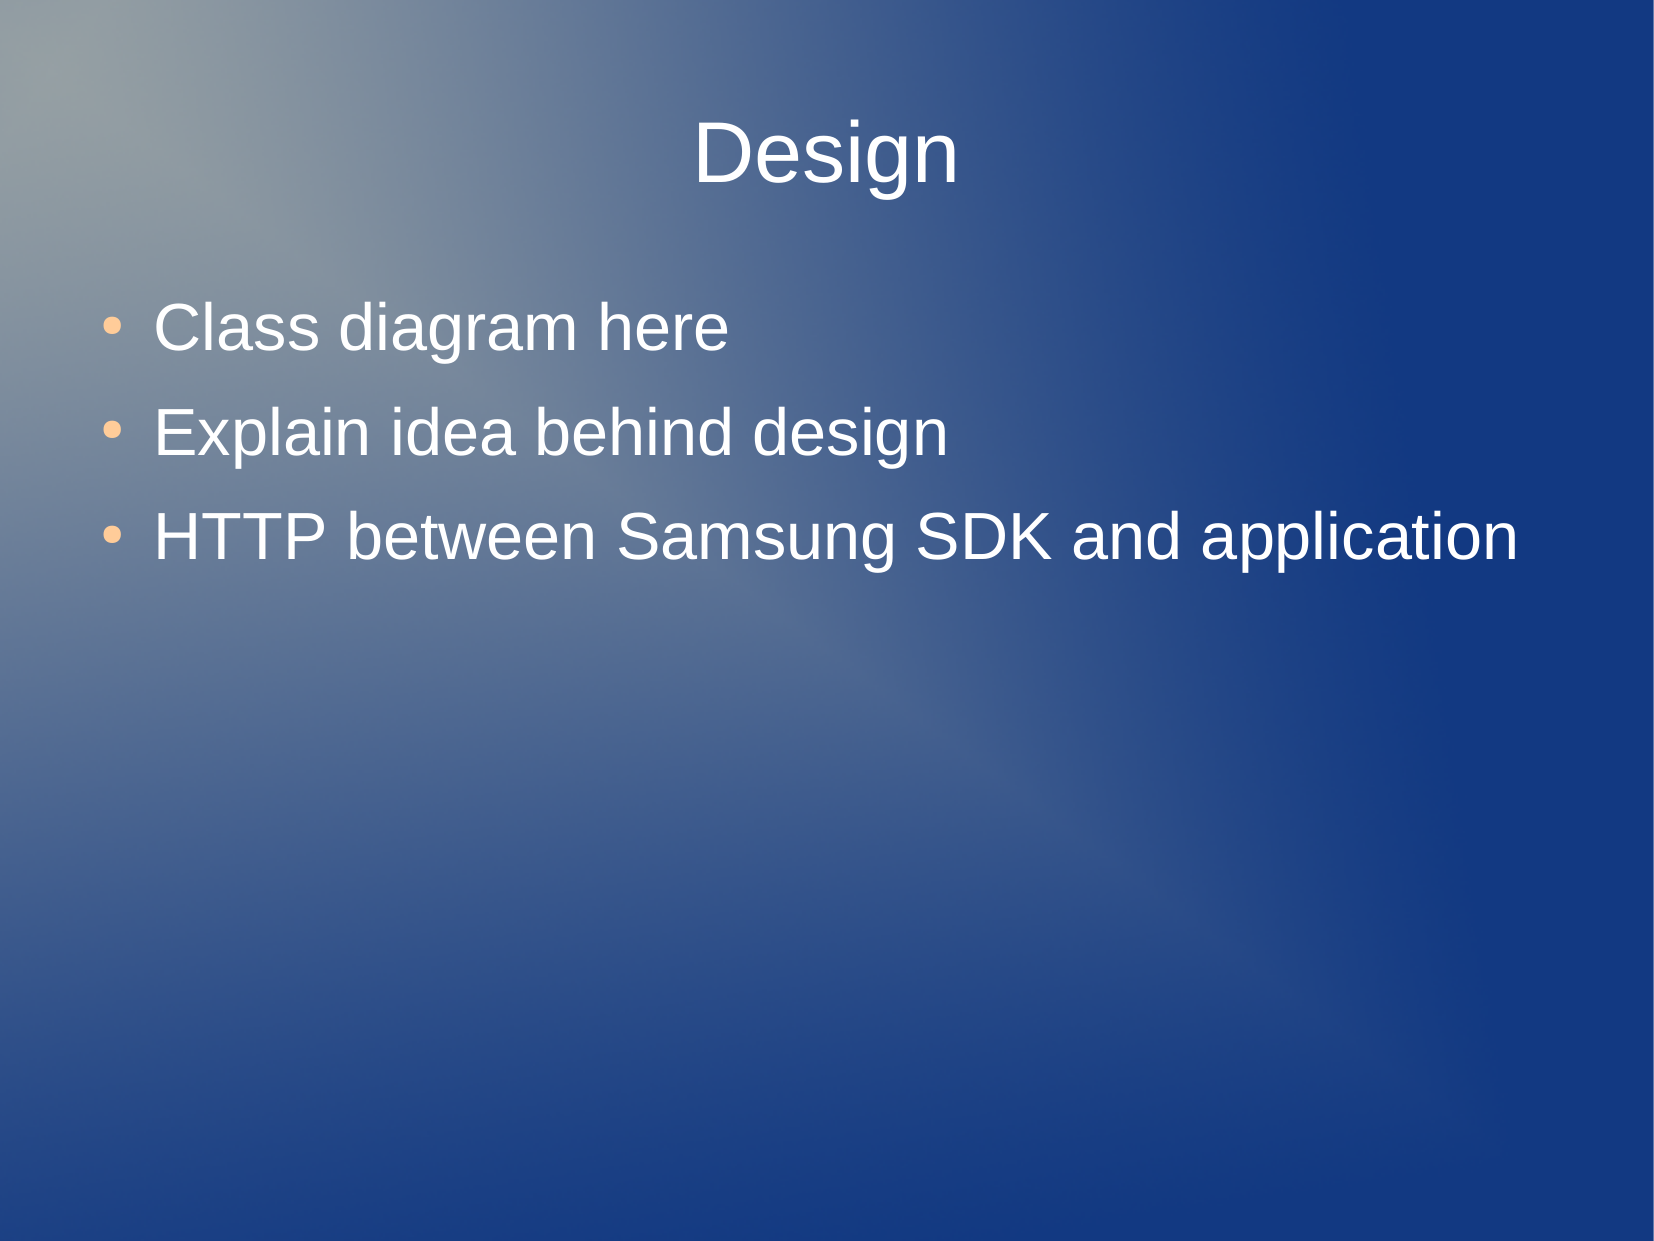

# Design
Class diagram here
Explain idea behind design
HTTP between Samsung SDK and application